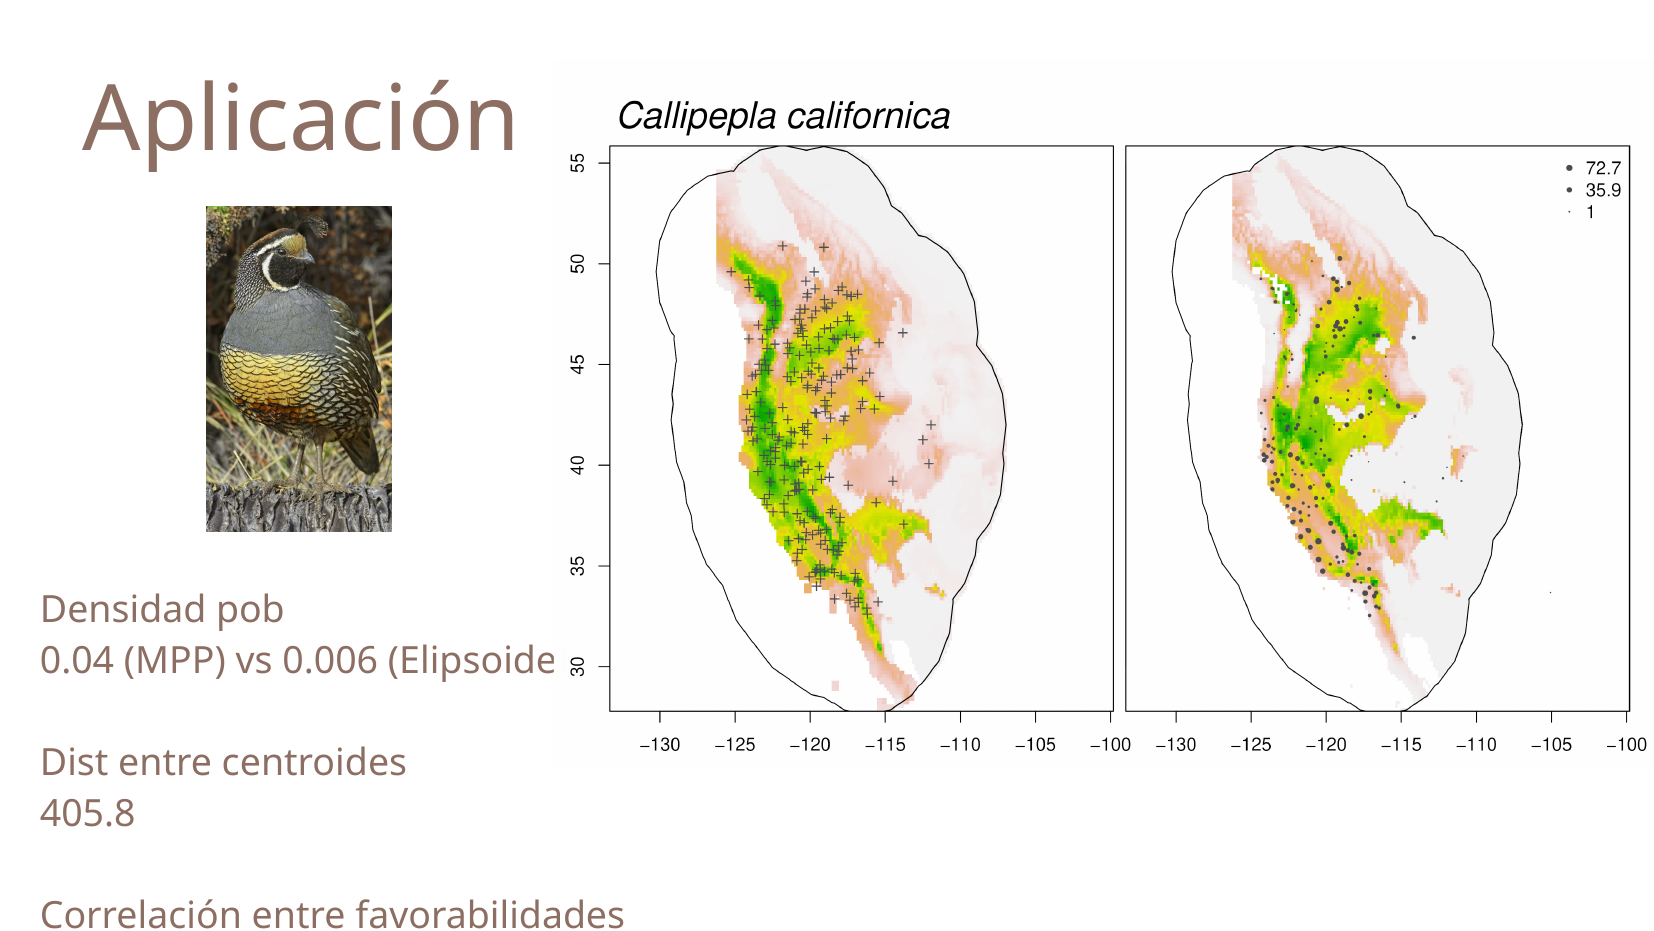

# Aplicación
Densidad pob
0.04 (MPP) vs 0.006 (Elipsoide)
Dist entre centroides
405.8
Correlación entre favorabilidades
0.87